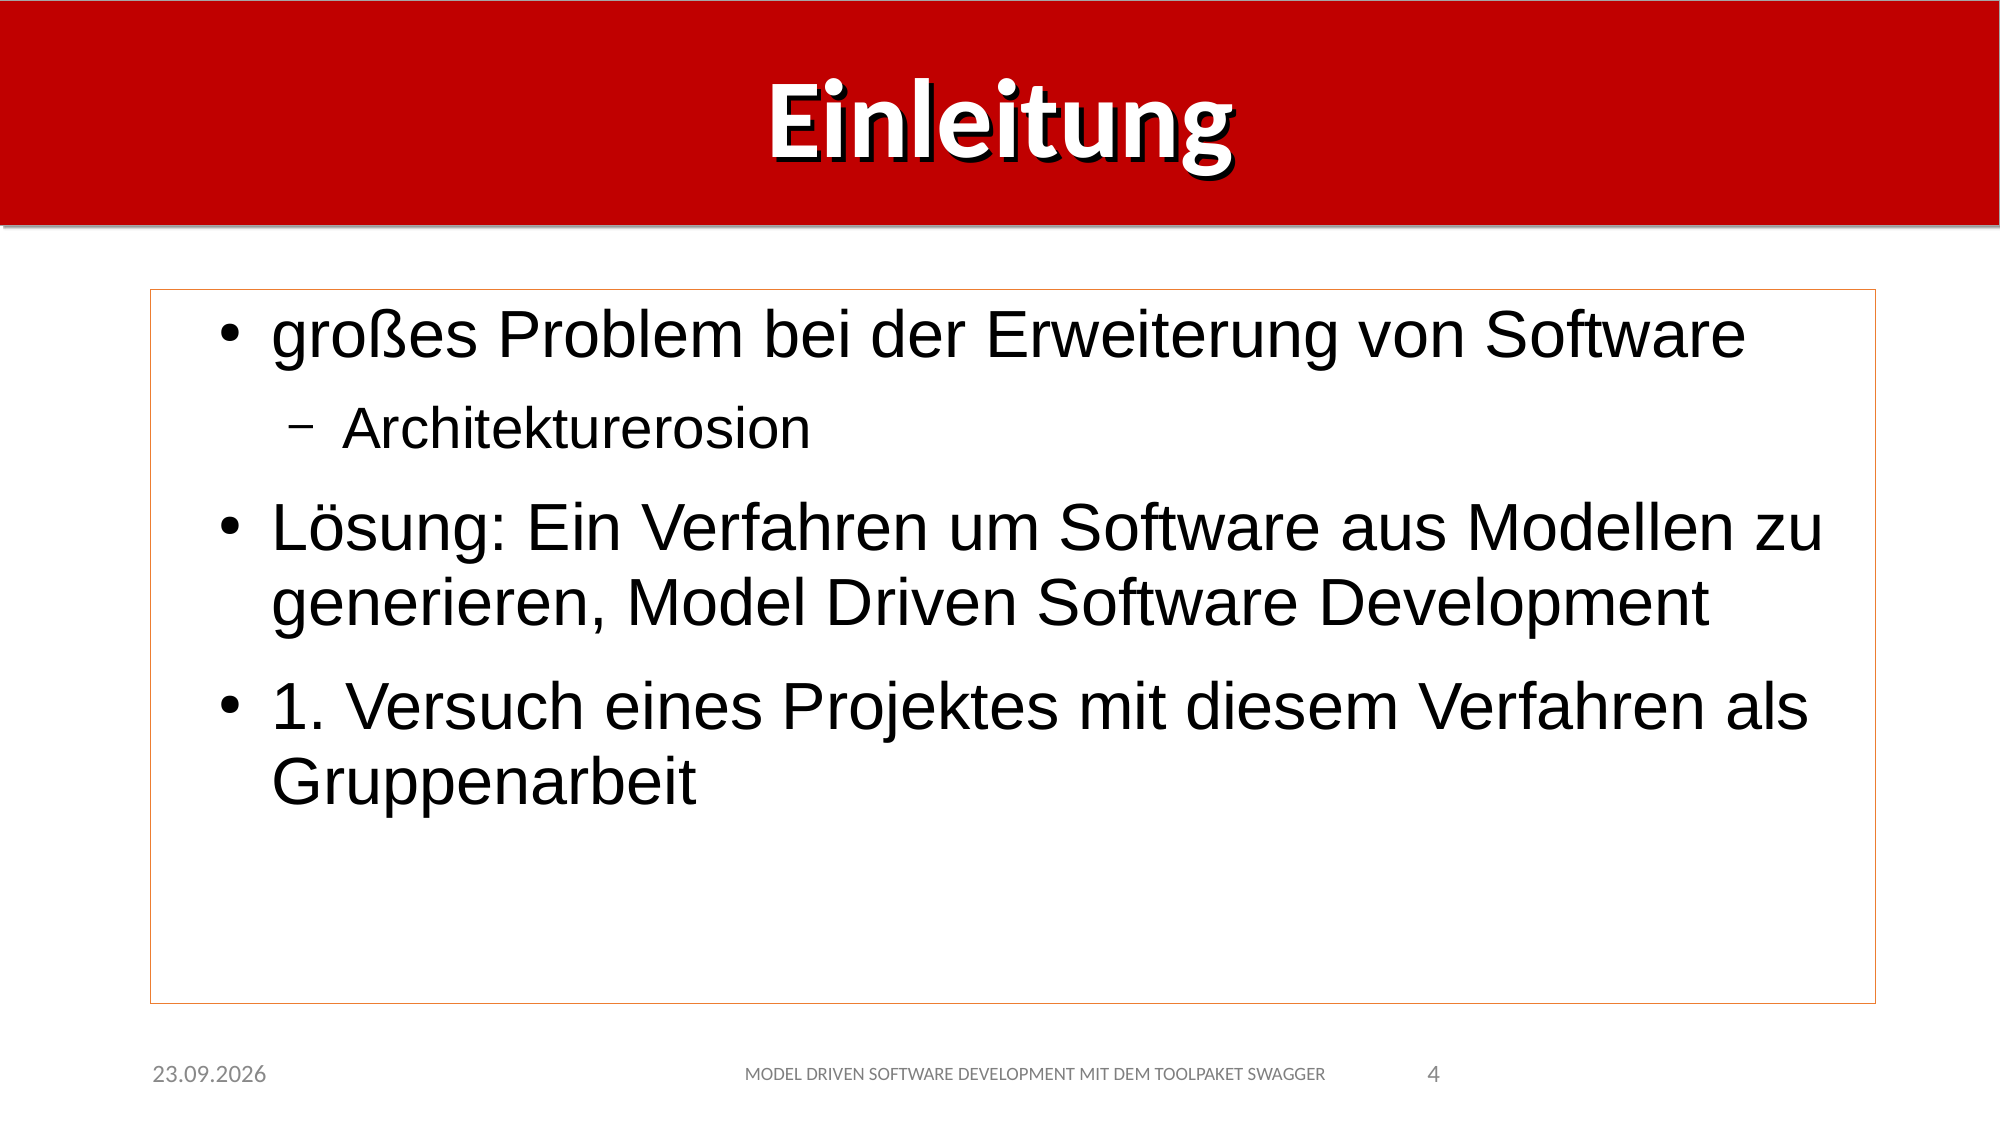

Einleitung
# großes Problem bei der Erweiterung von Software
Architekturerosion
Lösung: Ein Verfahren um Software aus Modellen zu generieren, Model Driven Software Development
1. Versuch eines Projektes mit diesem Verfahren als Gruppenarbeit
MODEL DRIVEN SOFTWARE DEVELOPMENT MIT DEM TOOLPAKET SWAGGER